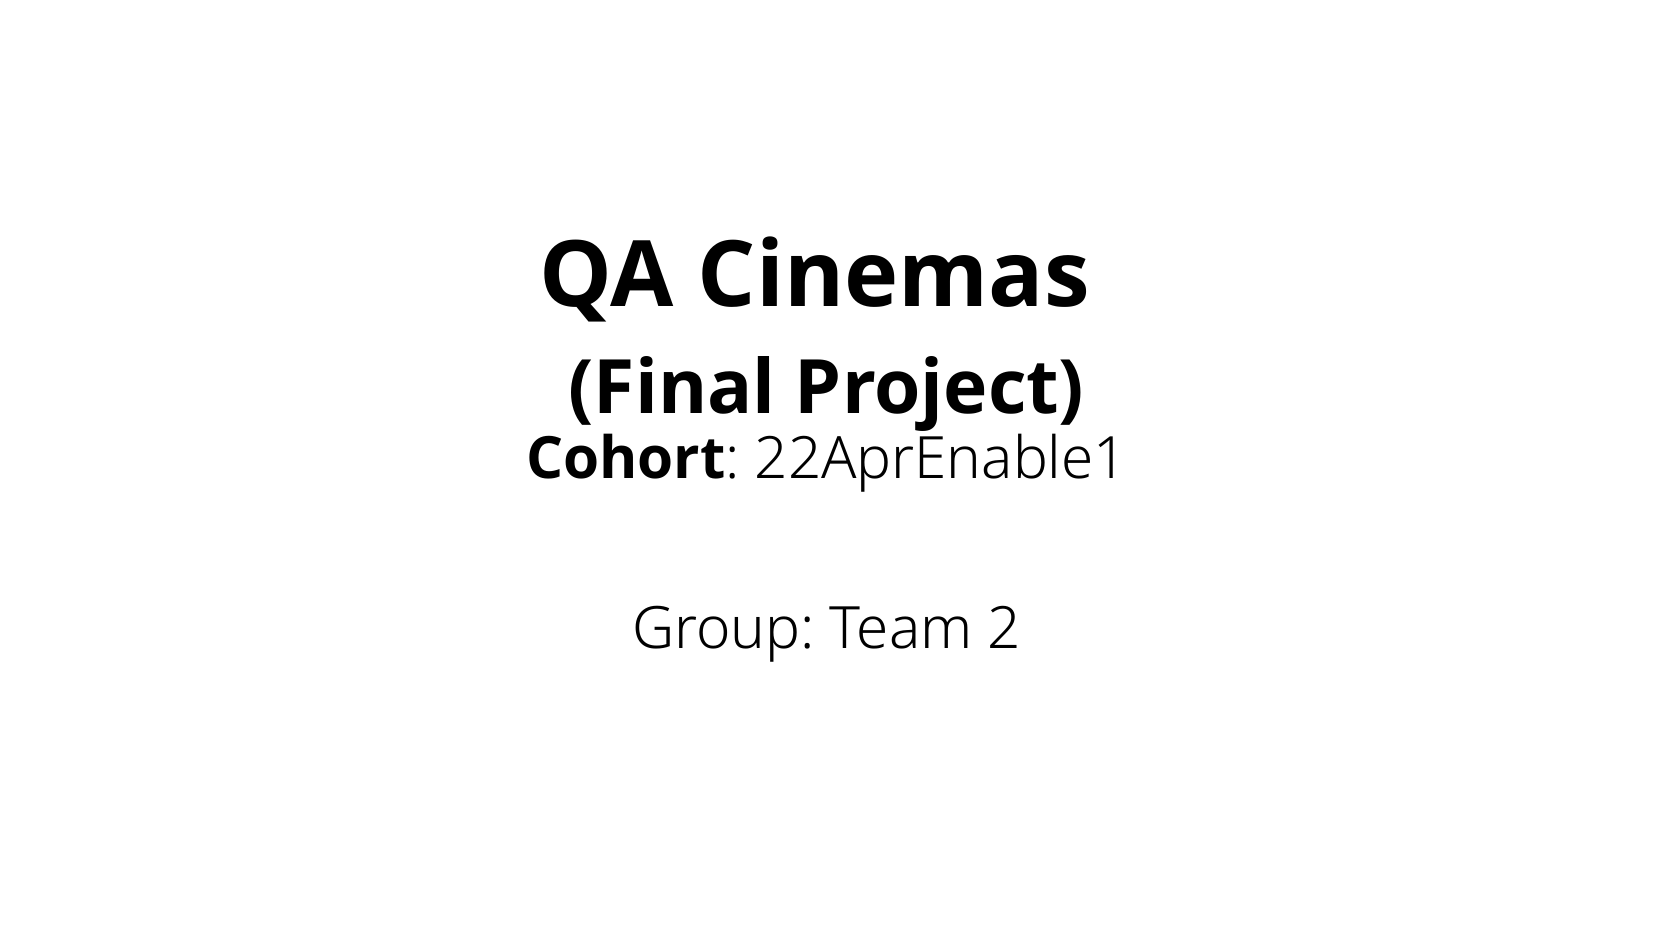

# QA Cinemas (Final Project)
Cohort: 22AprEnable1
Group: Team 2